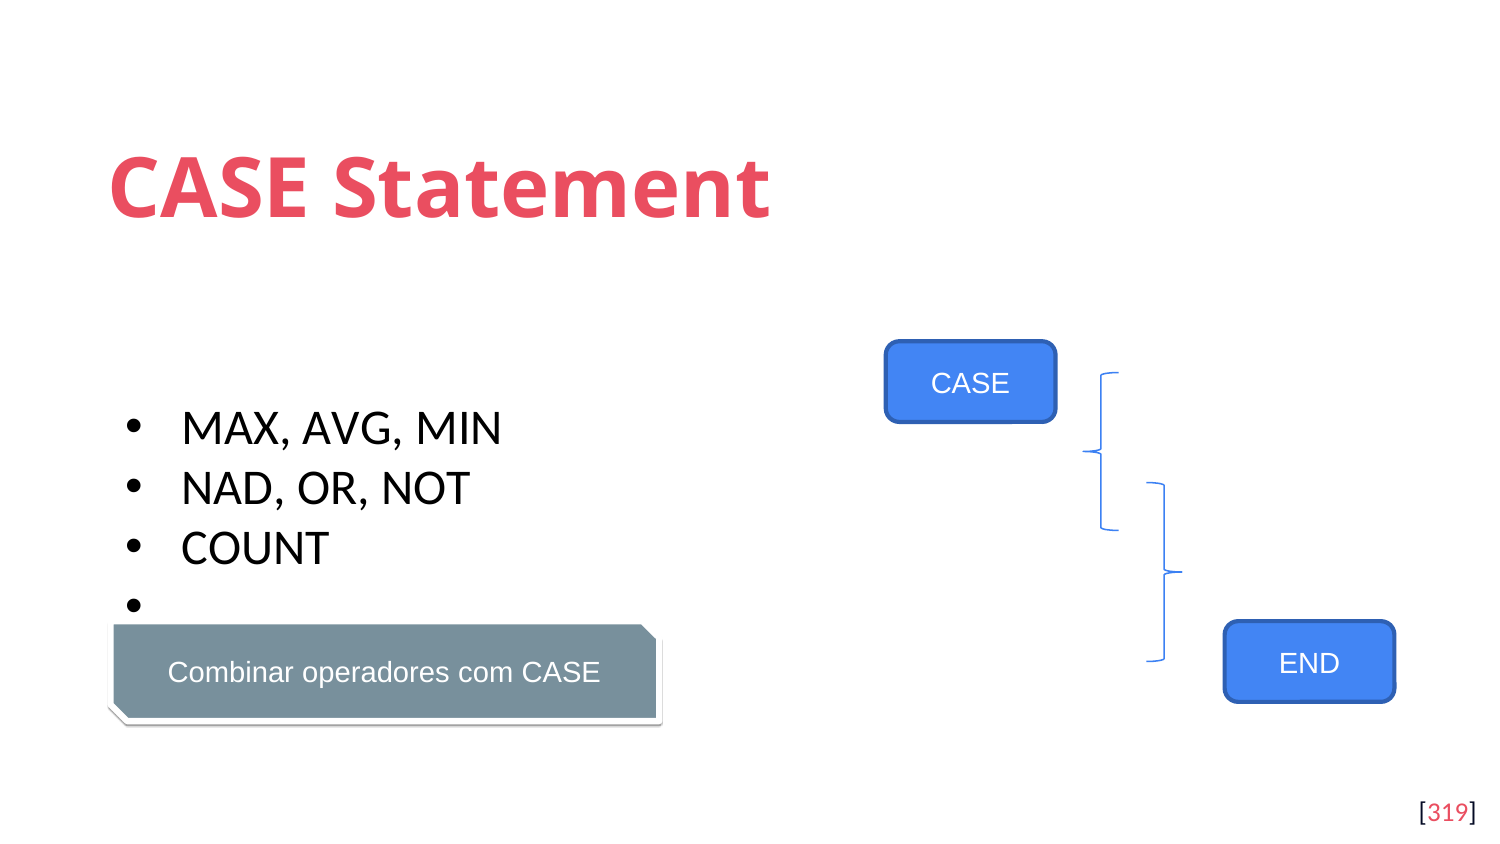

CASE Statement
MAX, AVG, MIN
NAD, OR, NOT
COUNT
CASE
Combinar operadores com CASE
END